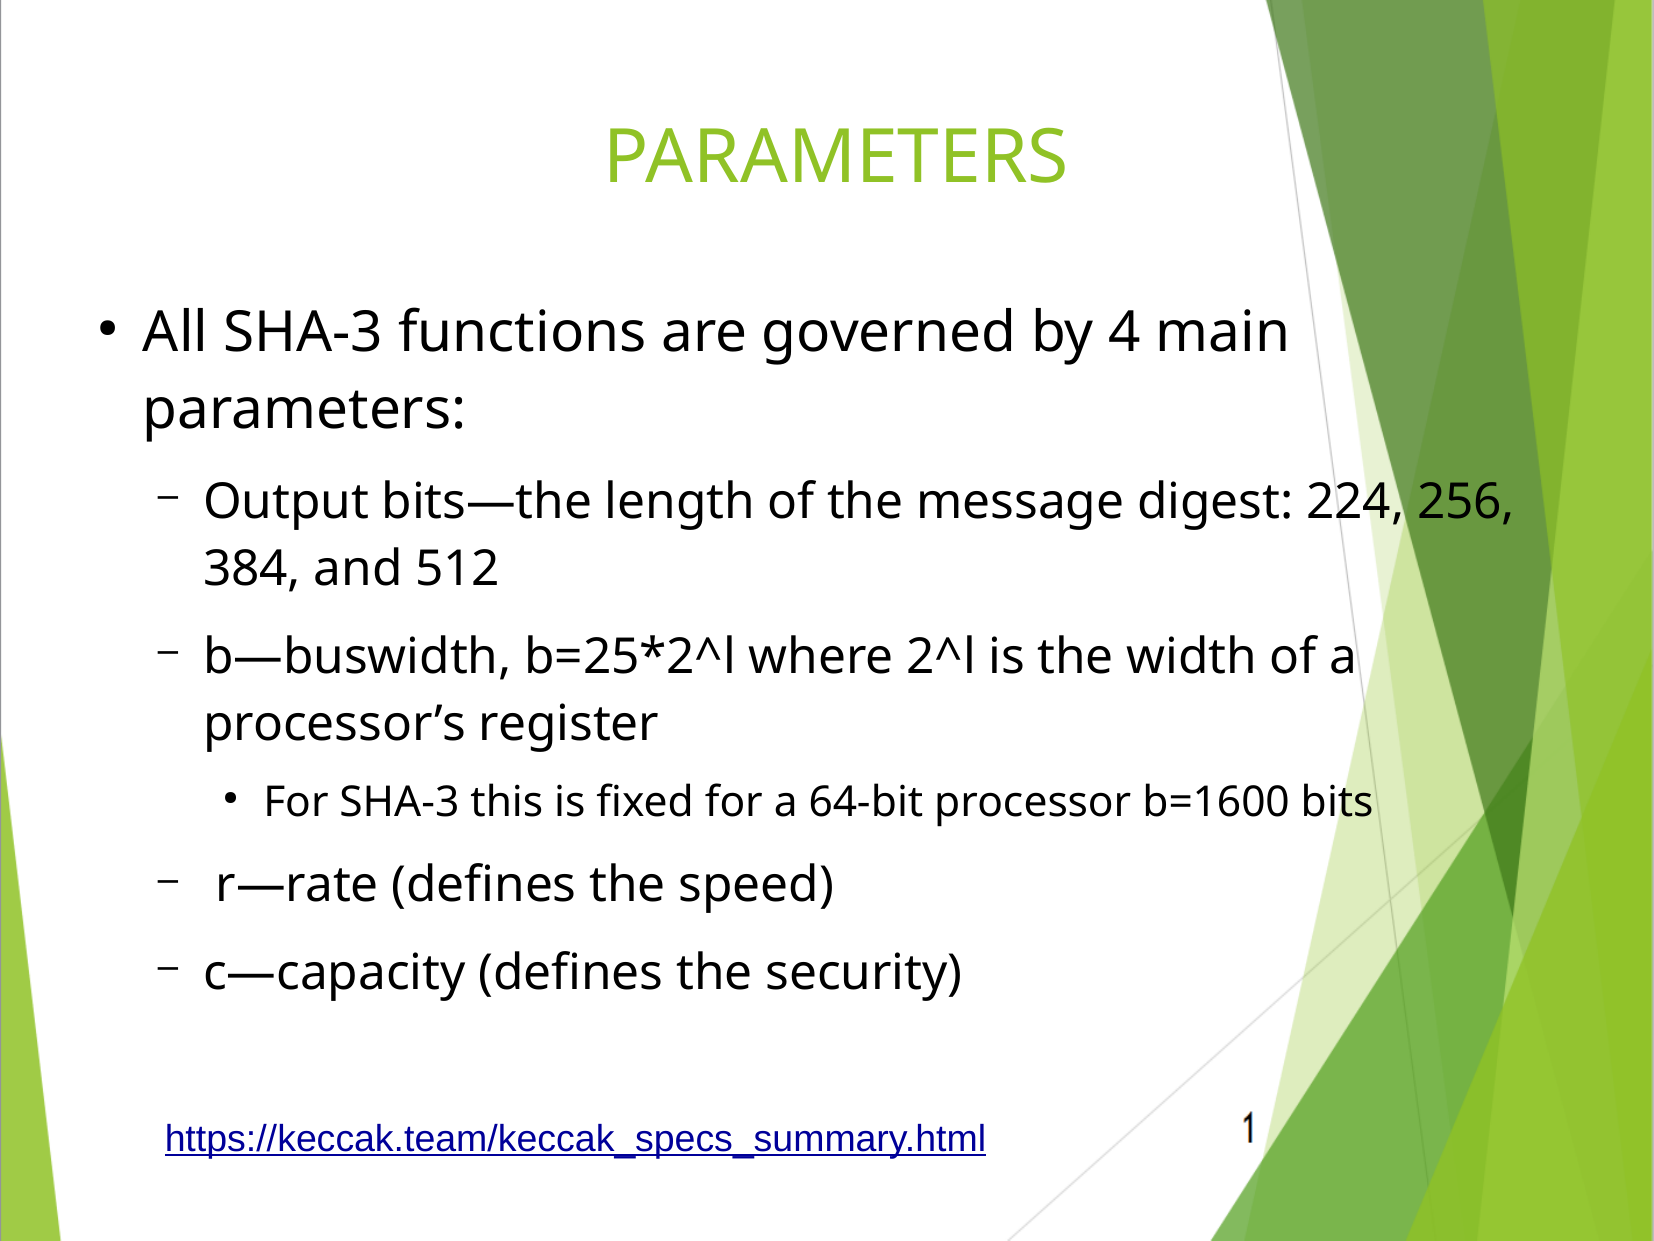

PARAMETERS
# All SHA-3 functions are governed by 4 main parameters:
Output bits—the length of the message digest: 224, 256, 384, and 512
b—buswidth, b=25*2^l where 2^l is the width of a processor’s register
For SHA-3 this is fixed for a 64-bit processor b=1600 bits
 r—rate (defines the speed)
c—capacity (defines the security)
https://keccak.team/keccak_specs_summary.html